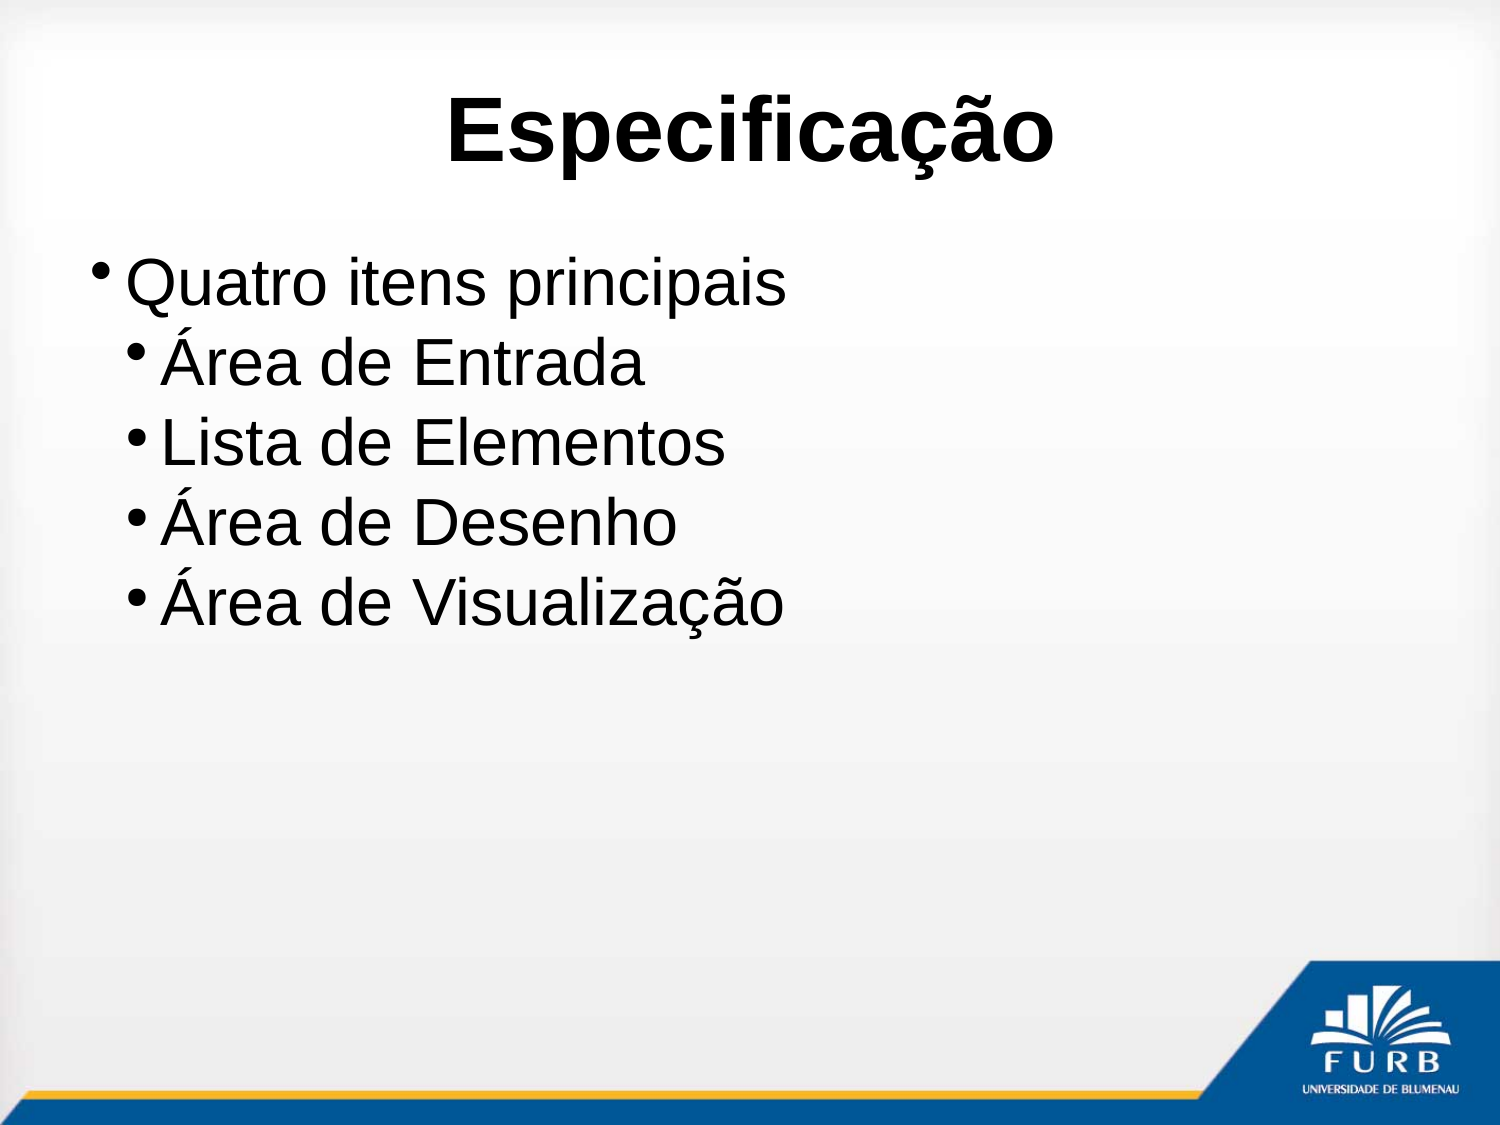

Especificação
Quatro itens principais
Área de Entrada
Lista de Elementos
Área de Desenho
Área de Visualização